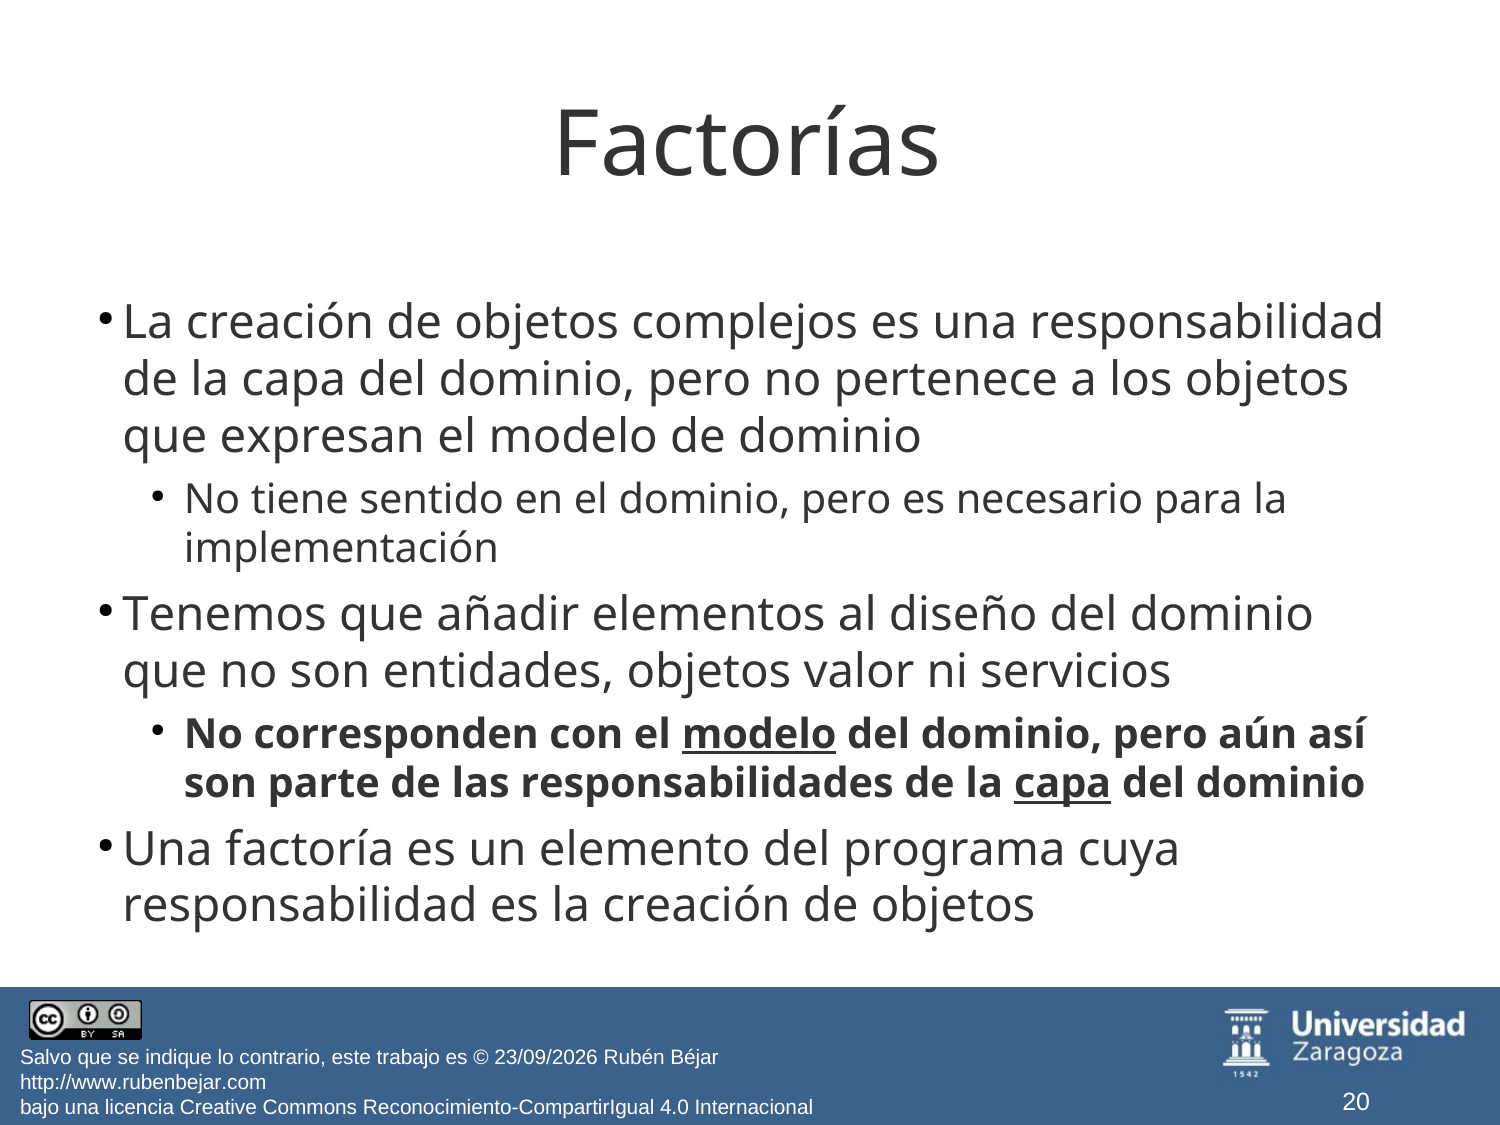

# Factorías
La creación de objetos complejos es una responsabilidad de la capa del dominio, pero no pertenece a los objetos que expresan el modelo de dominio
No tiene sentido en el dominio, pero es necesario para la implementación
Tenemos que añadir elementos al diseño del dominio que no son entidades, objetos valor ni servicios
No corresponden con el modelo del dominio, pero aún así son parte de las responsabilidades de la capa del dominio
Una factoría es un elemento del programa cuya responsabilidad es la creación de objetos